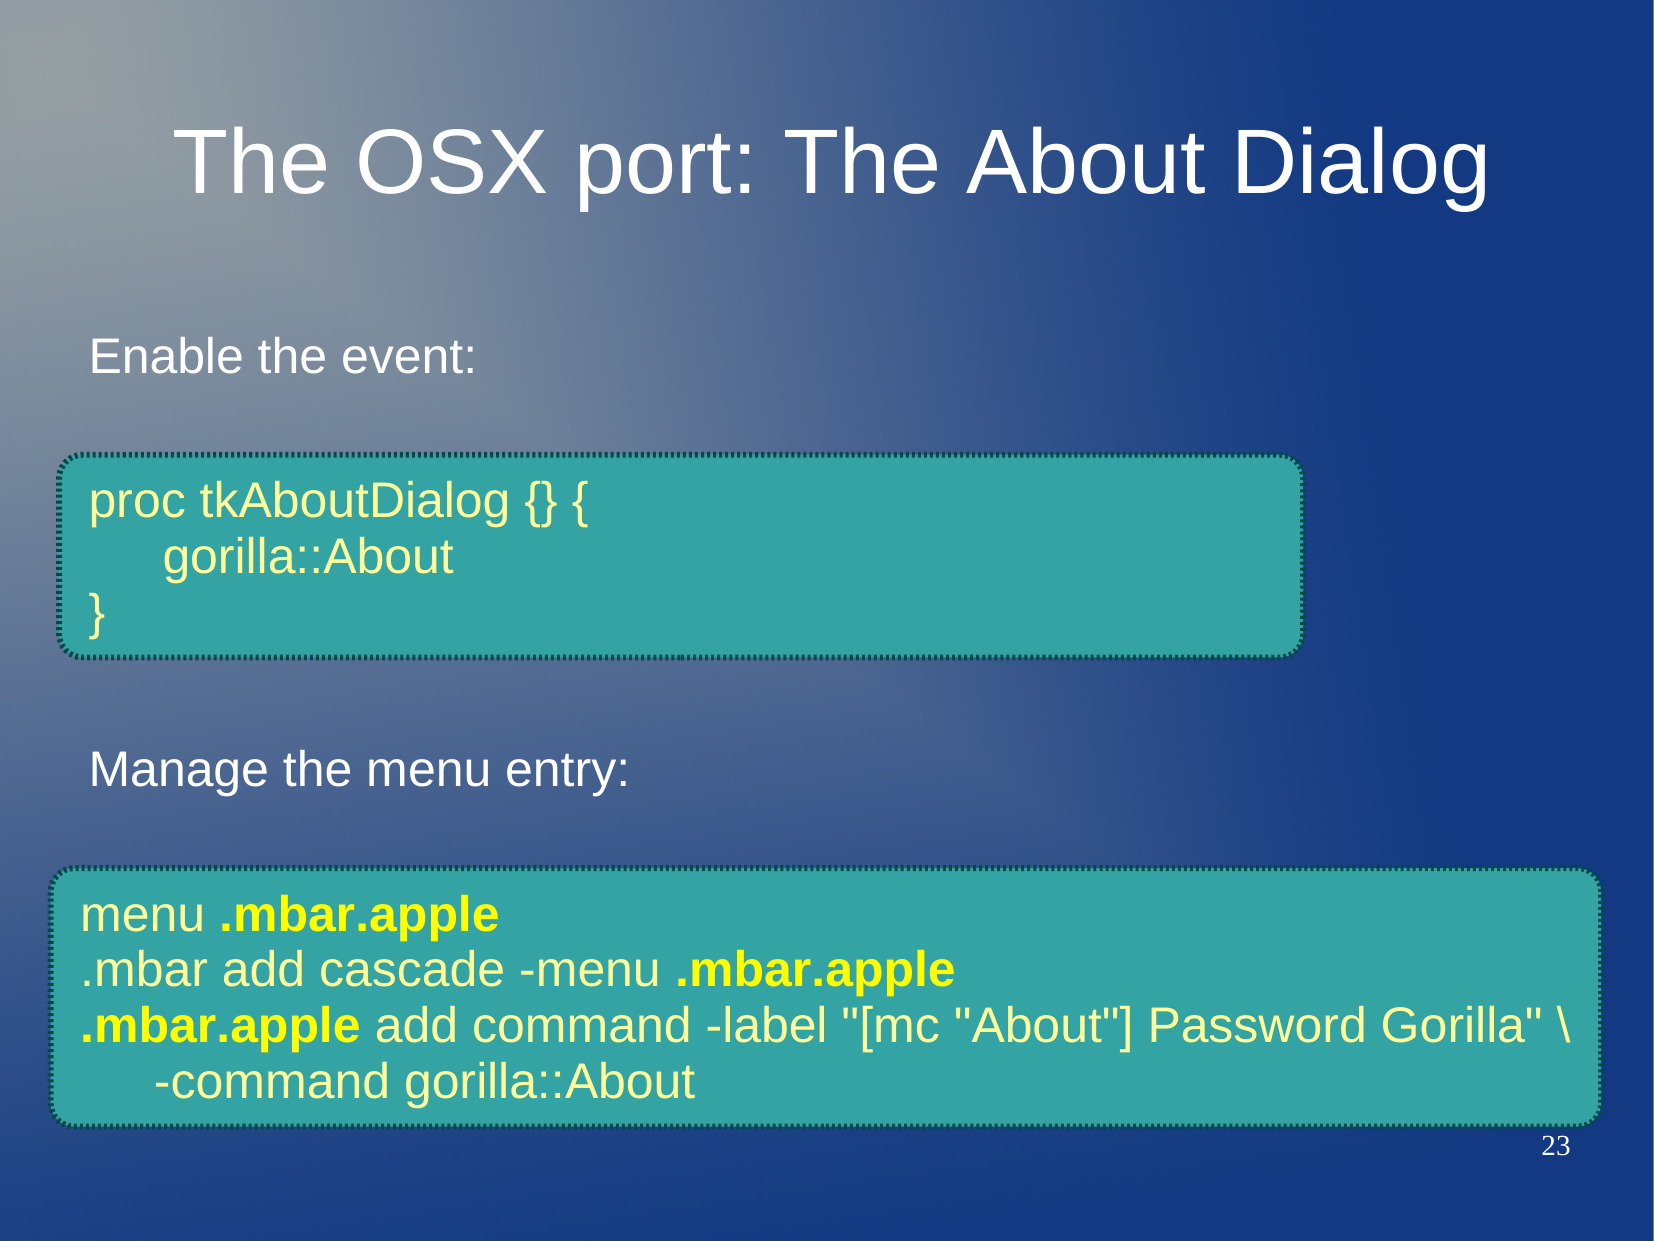

# The OSX port: The About Dialog
Enable the event:
proc tkAboutDialog {} {
	gorilla::About
}
Manage the menu entry:
menu .mbar.apple
.mbar add cascade -menu .mbar.apple
.mbar.apple add command -label "[mc "About"] Password Gorilla" \
	-command gorilla::About
23